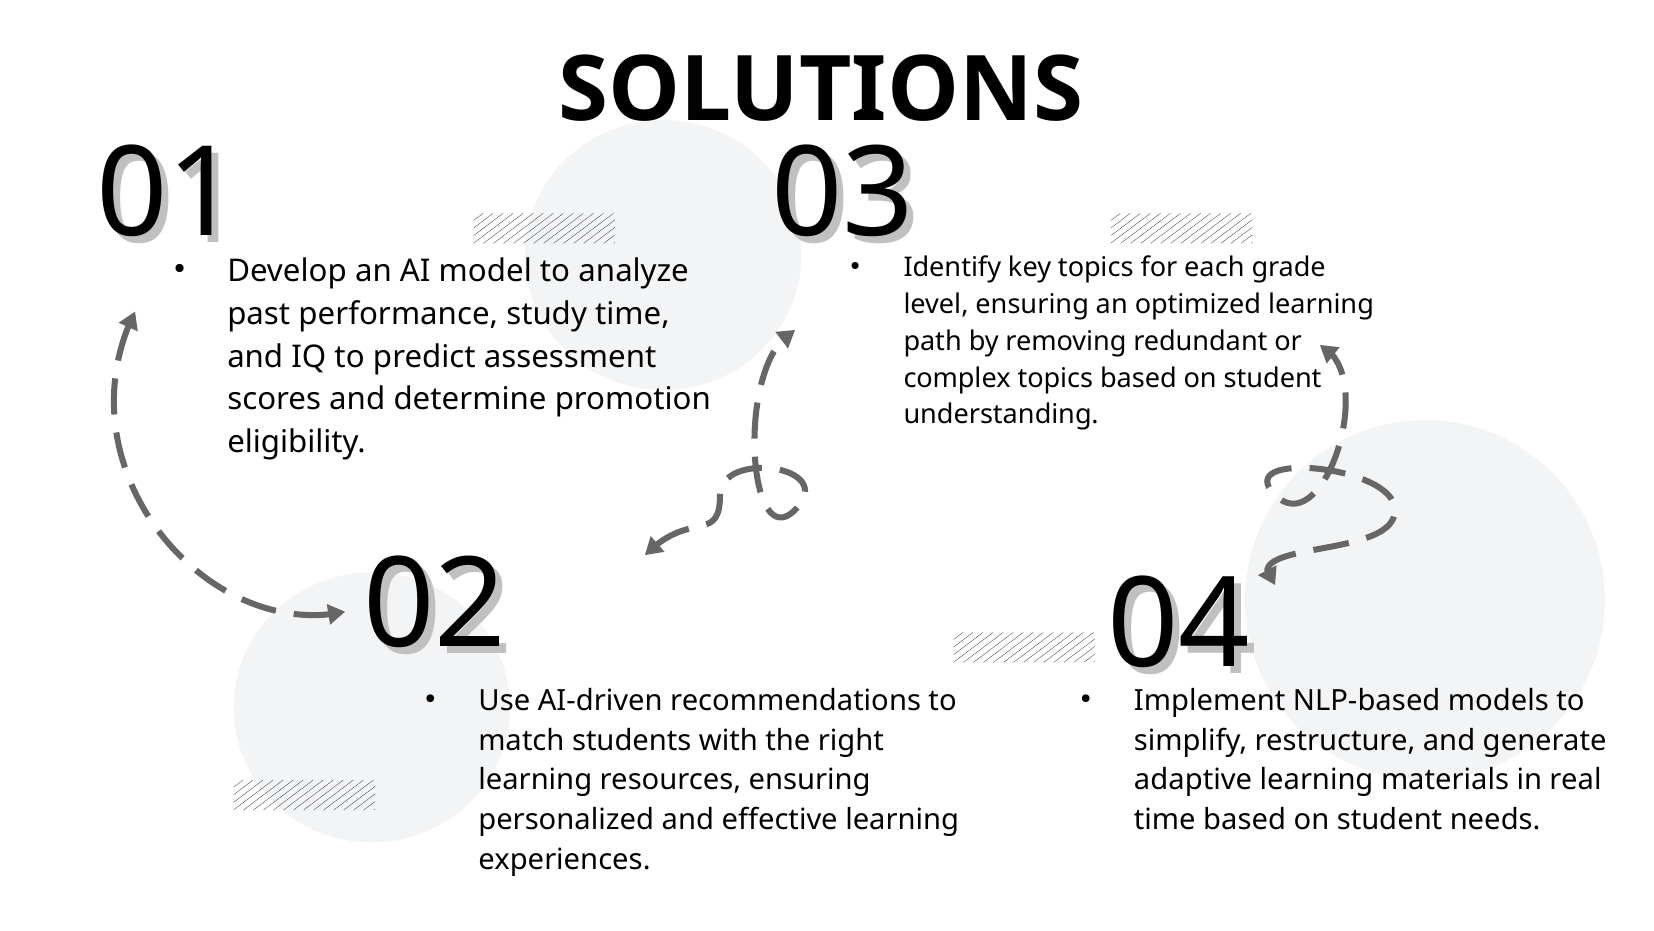

# SOLUTIONS
01
03
Develop an AI model to analyze past performance, study time, and IQ to predict assessment scores and determine promotion eligibility.
Identify key topics for each grade level, ensuring an optimized learning path by removing redundant or complex topics based on student understanding.
02
04
Use AI-driven recommendations to match students with the right learning resources, ensuring personalized and effective learning experiences.
Implement NLP-based models to simplify, restructure, and generate adaptive learning materials in real time based on student needs.